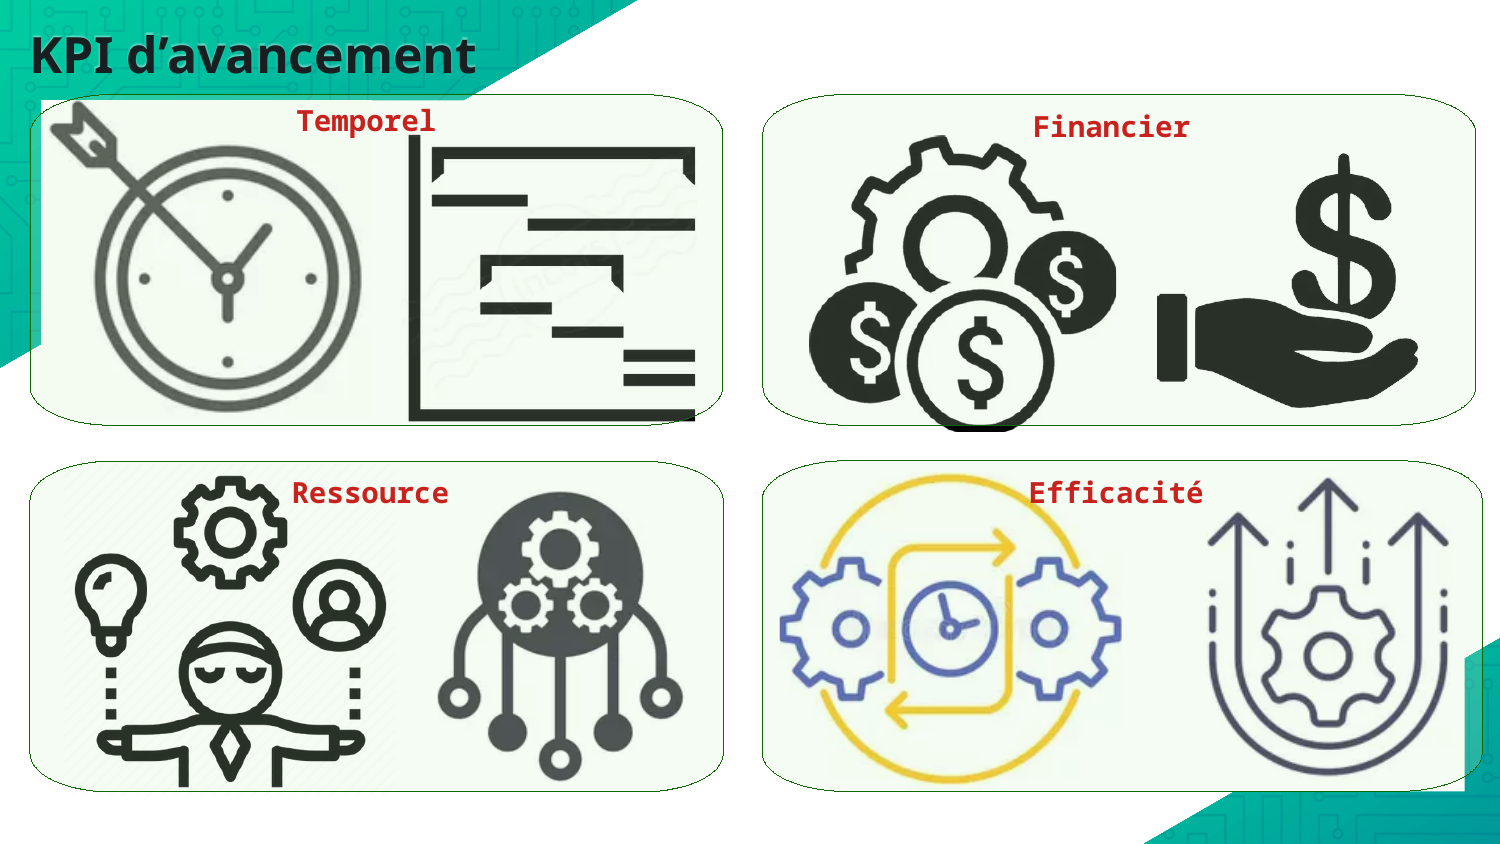

# KPI d’avancement
Temporel
Financier
Efficacité
Ressource